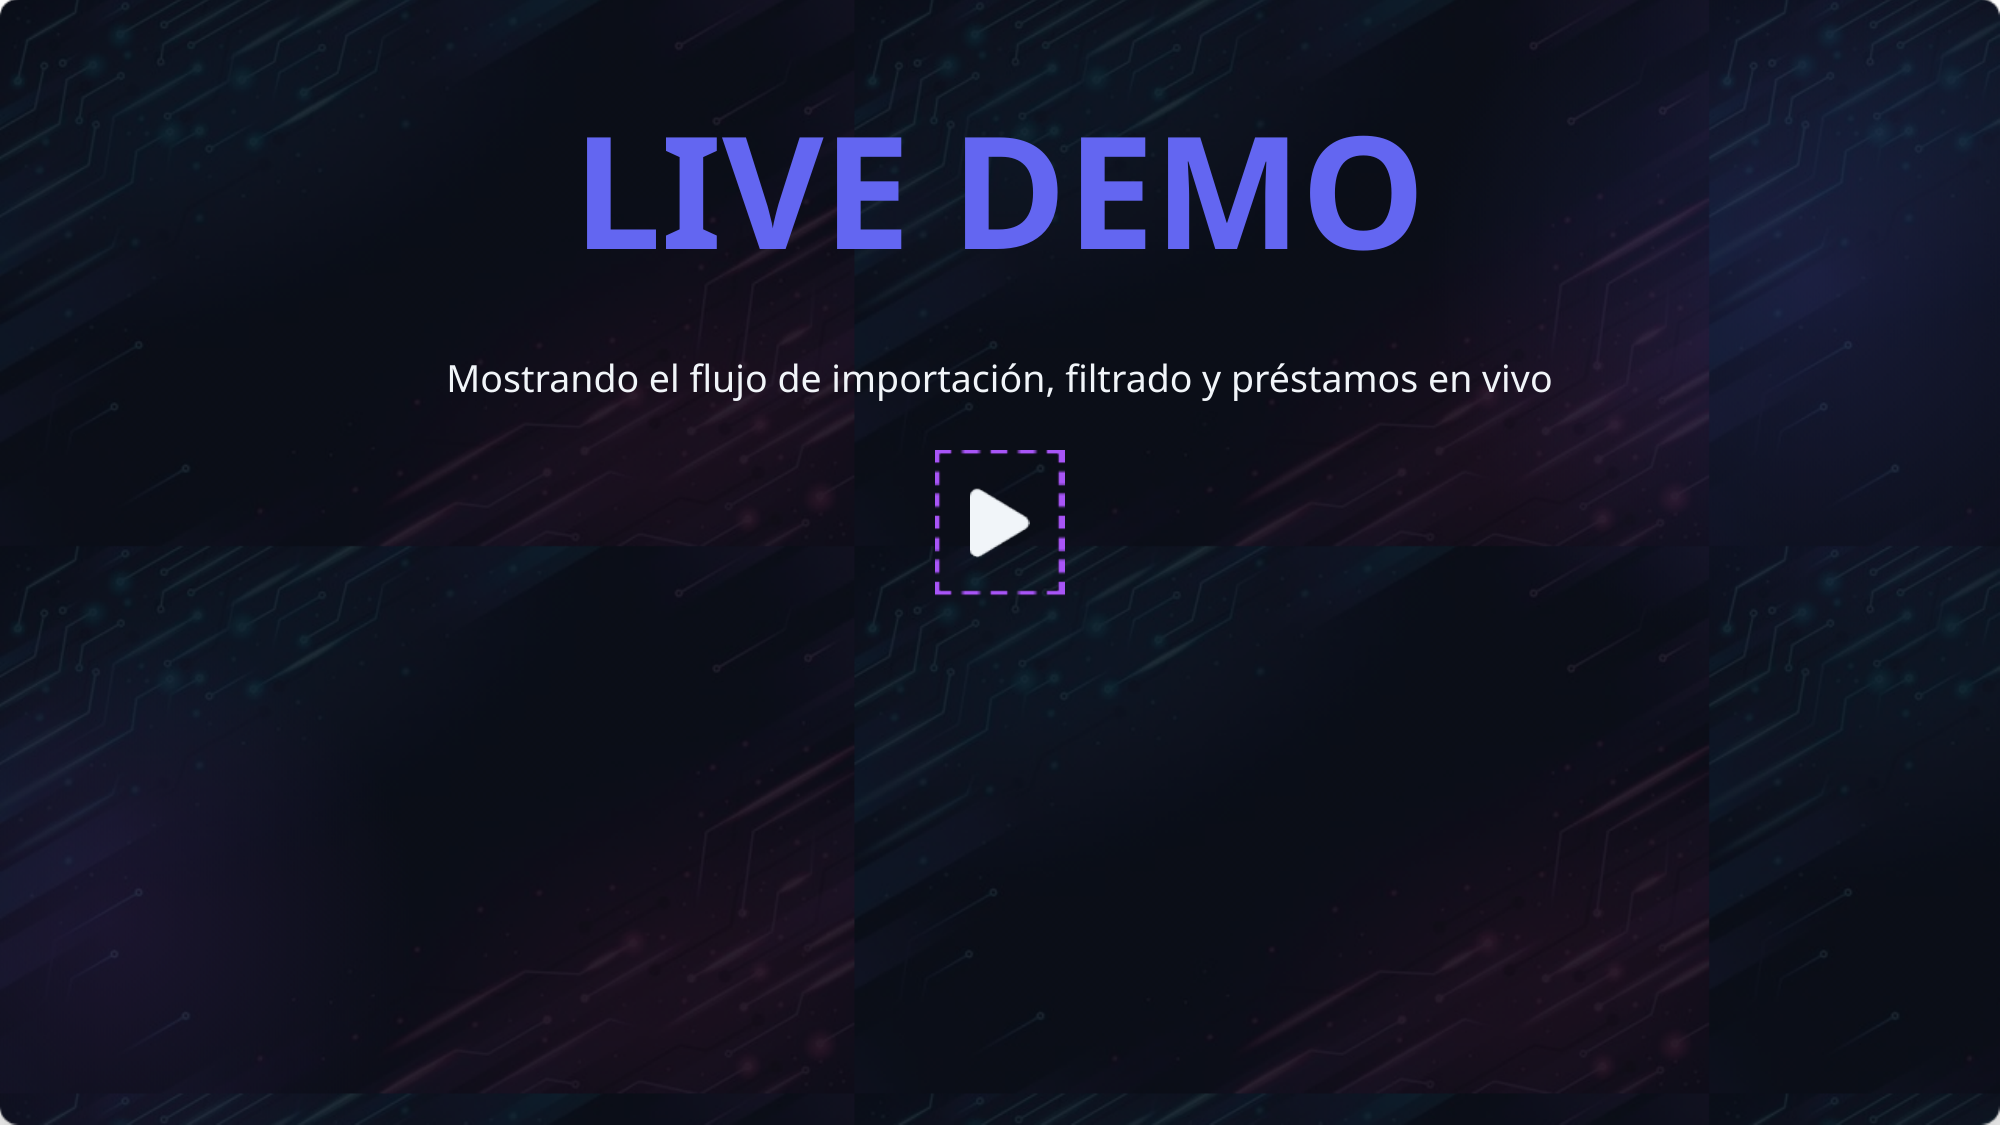

LIVE DEMO
Mostrando el flujo de importación, filtrado y préstamos en vivo